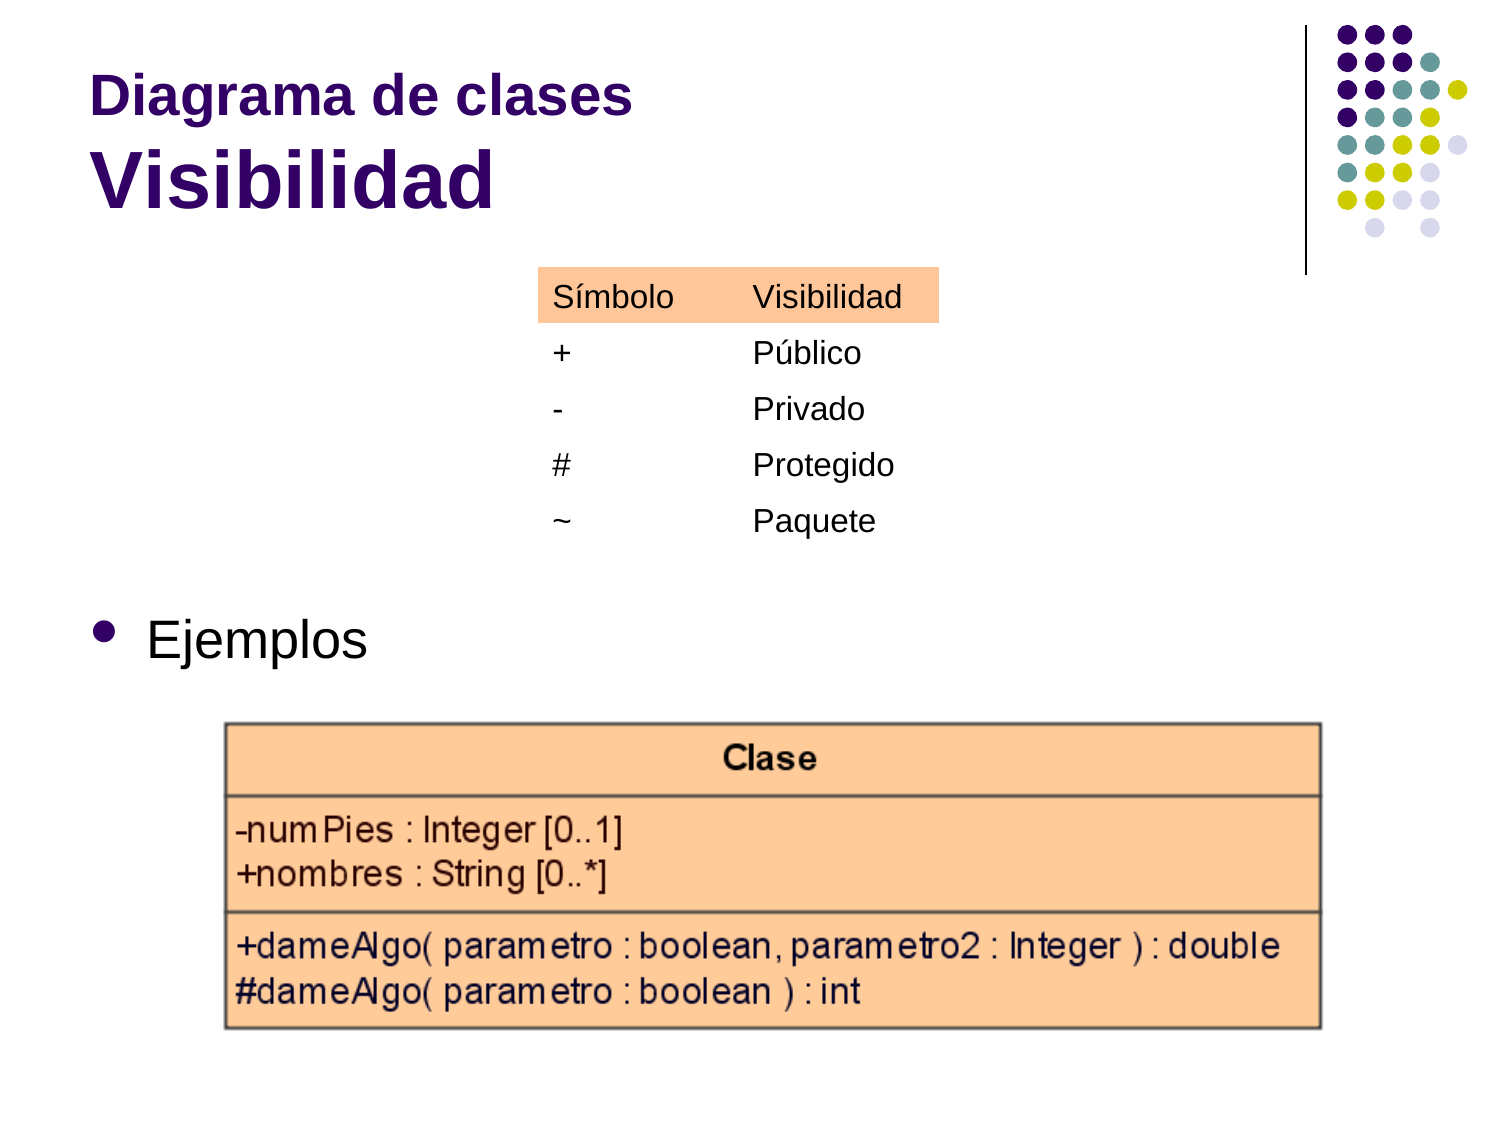

# Diagrama de clases Visibilidad
| Símbolo | Visibilidad |
| --- | --- |
| + | Público |
| - | Privado |
| # | Protegido |
| ~ | Paquete |
Ejemplos